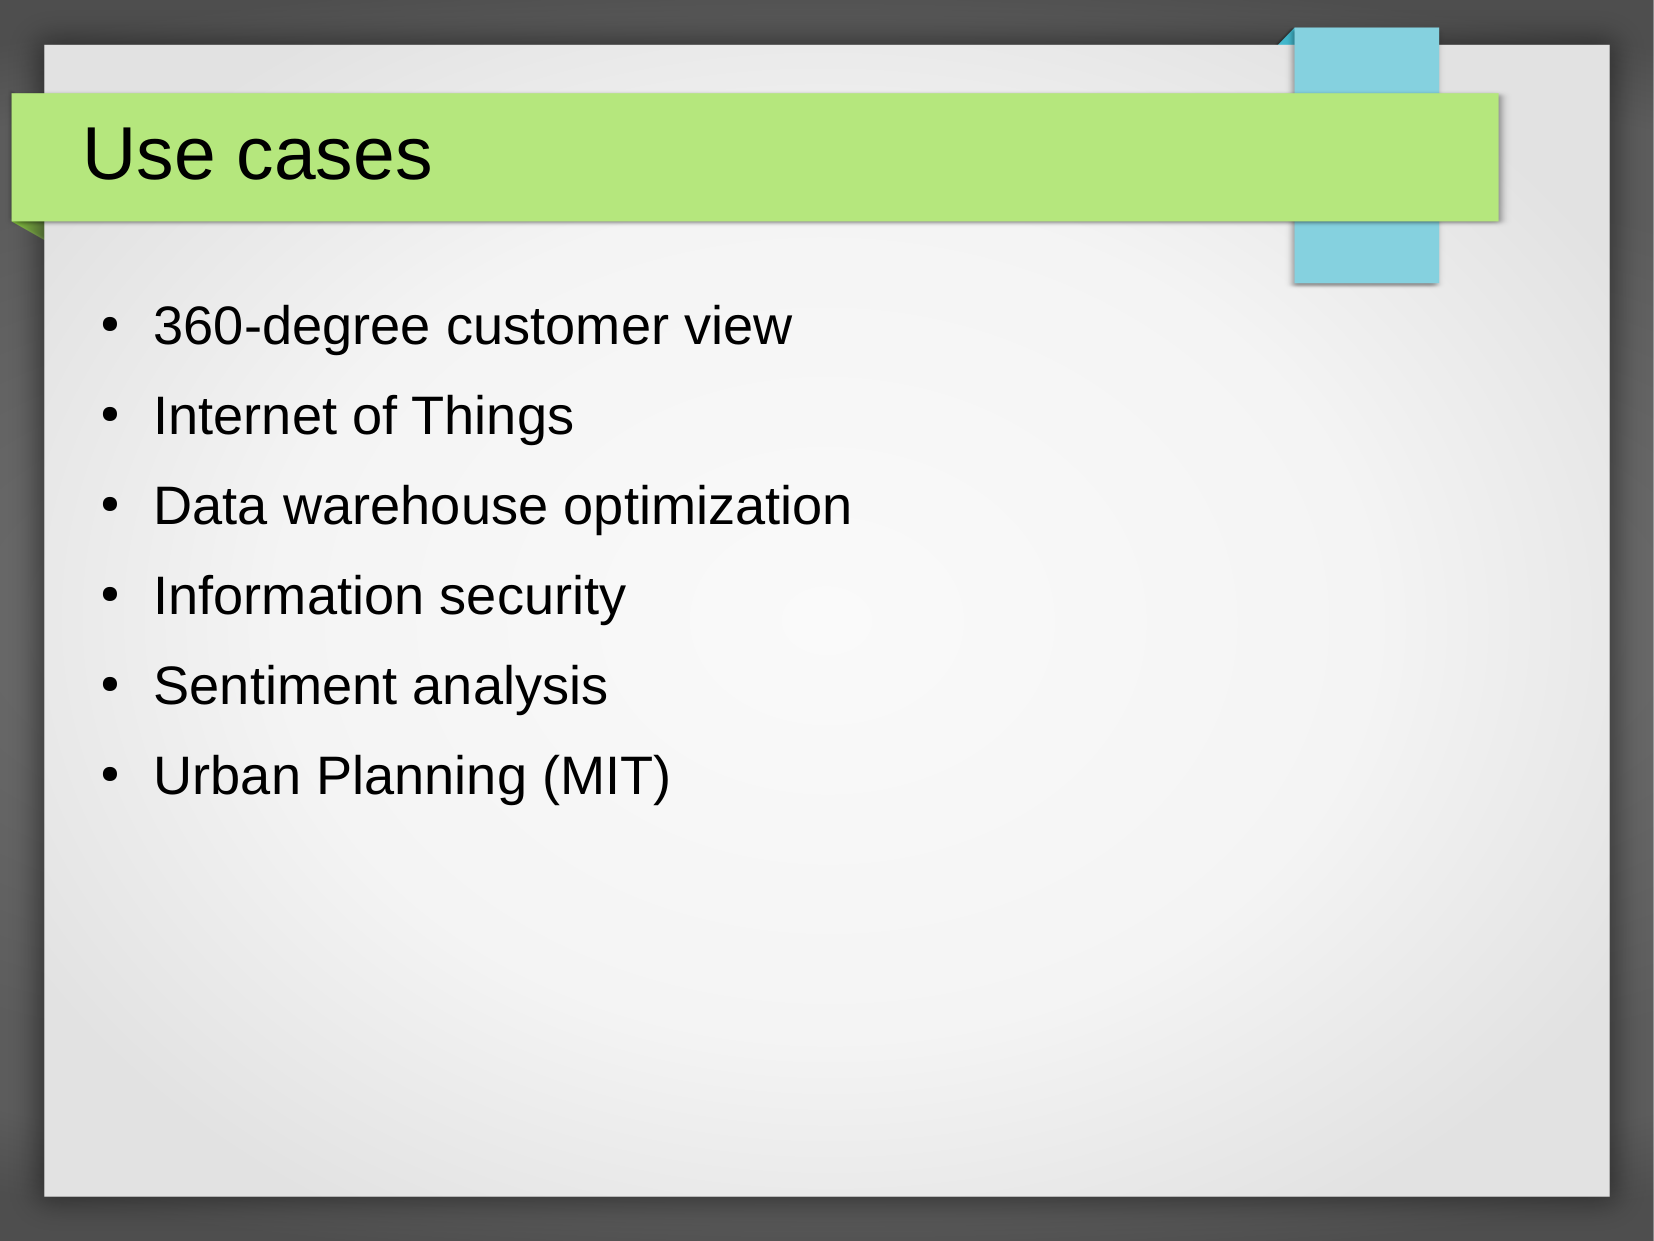

# Use cases
360-degree customer view
Internet of Things
Data warehouse optimization
Information security
Sentiment analysis
Urban Planning (MIT)